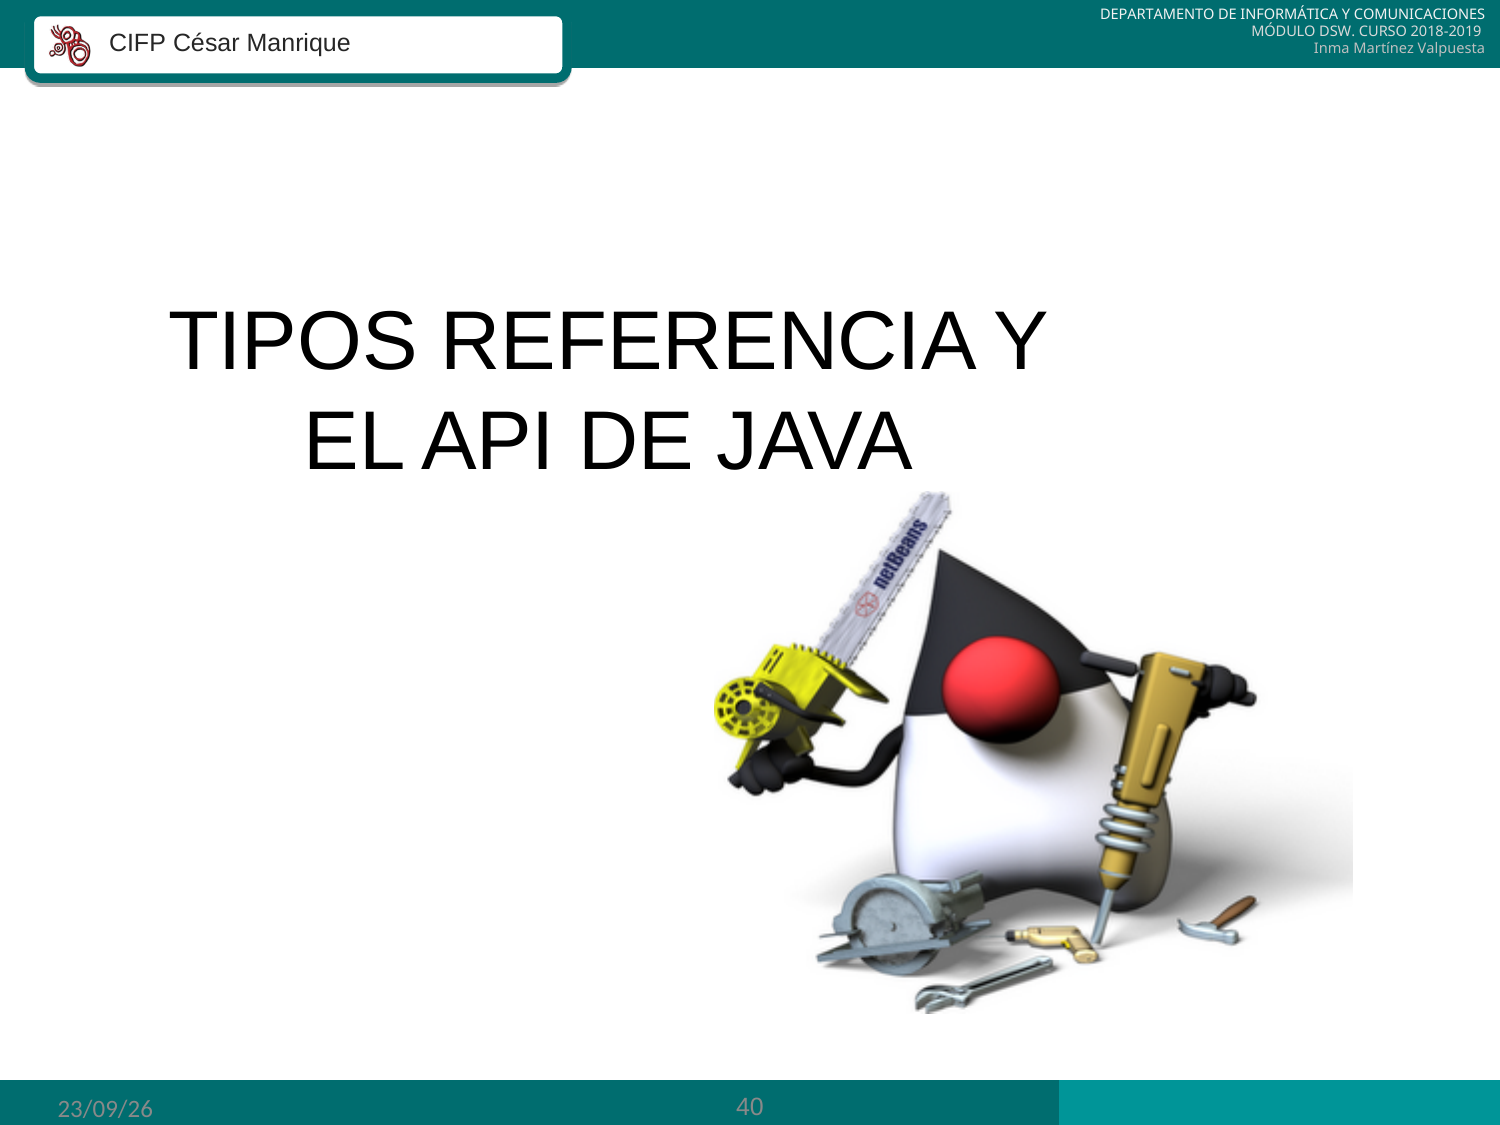

# TIPOS REFERENCIA Y EL API DE JAVA